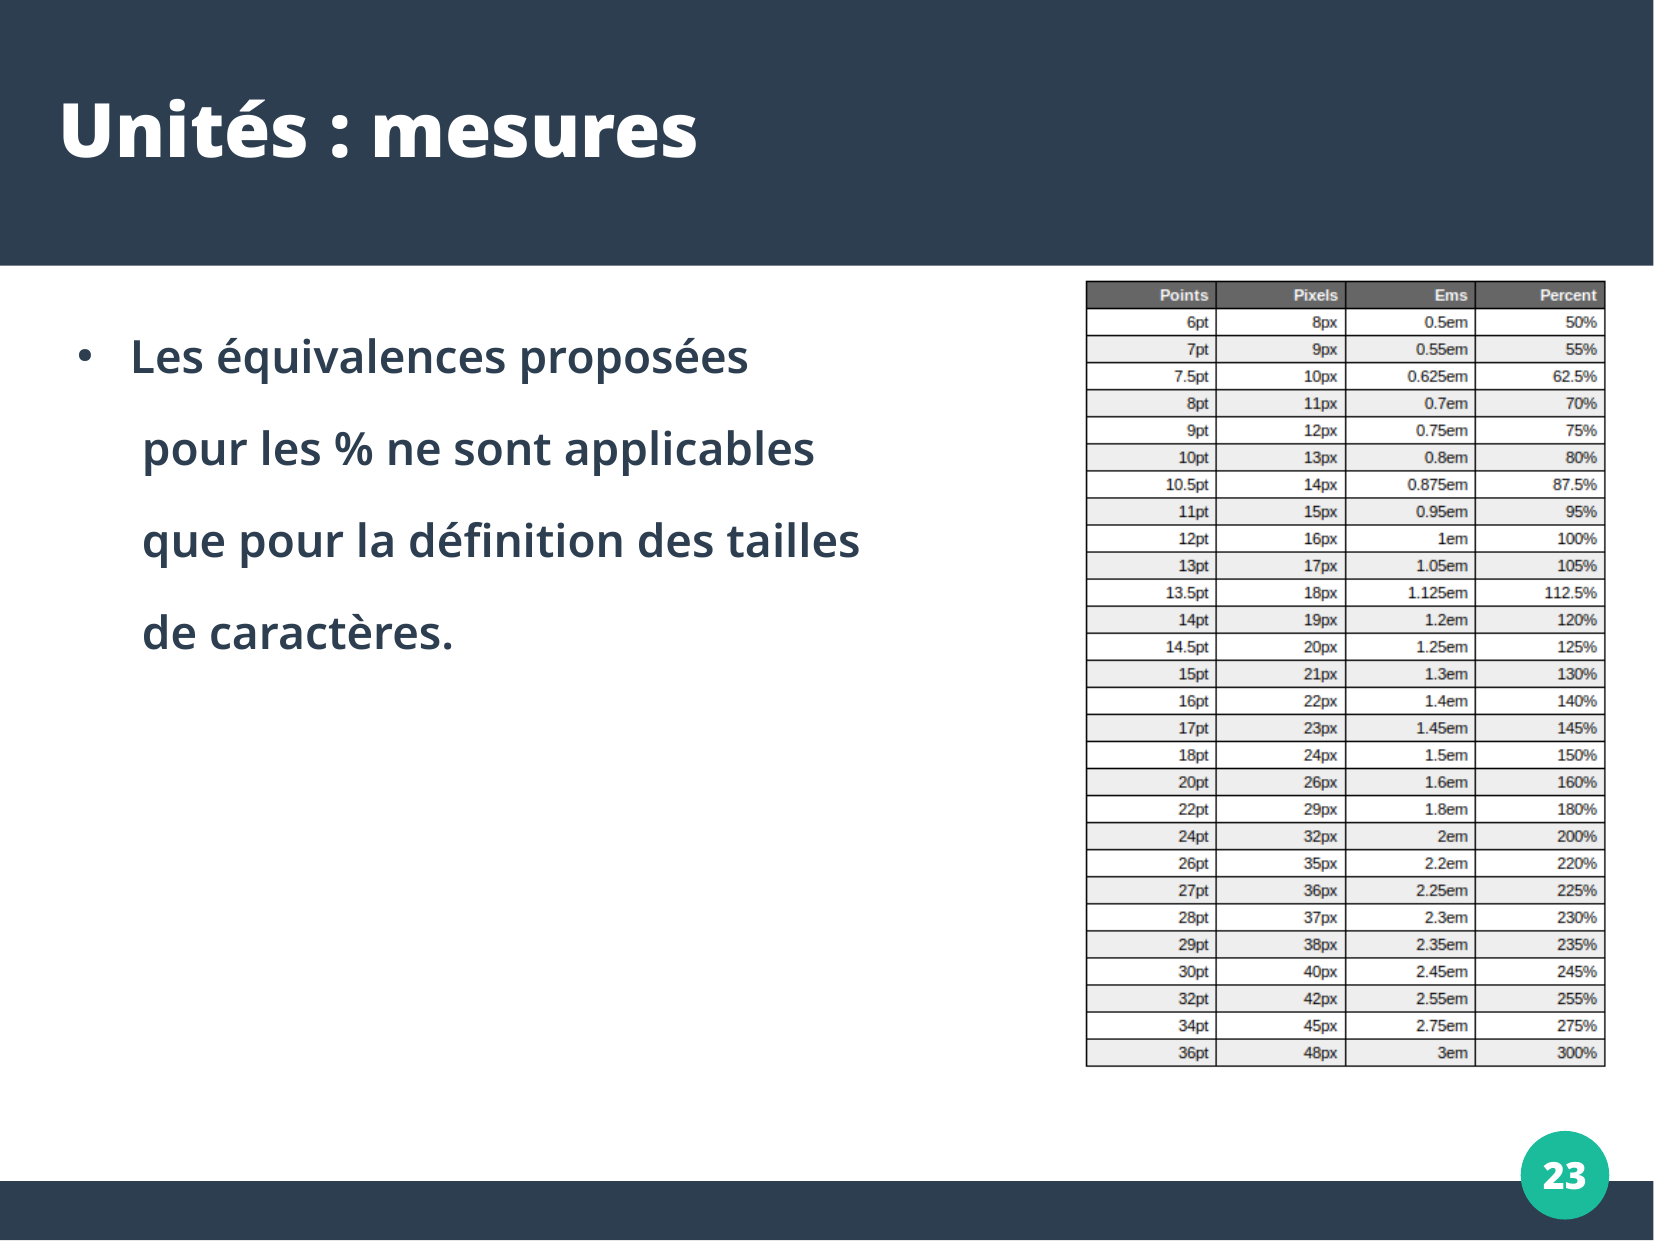

# Unités : mesures
Les équivalences proposées
 pour les % ne sont applicables
 que pour la définition des tailles
 de caractères.
23